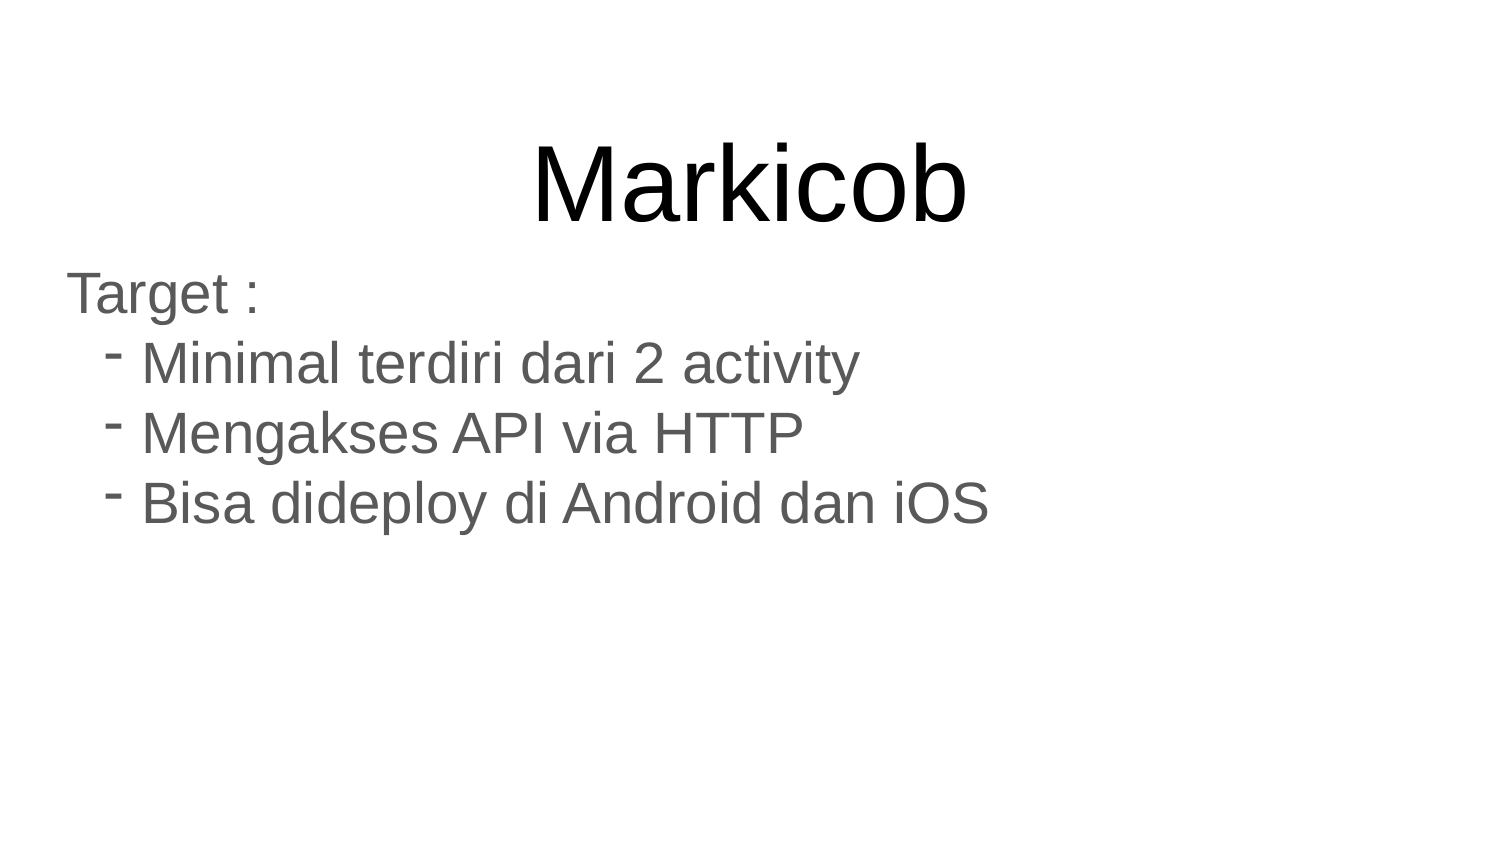

# Markicob
Target :
Minimal terdiri dari 2 activity
Mengakses API via HTTP
Bisa dideploy di Android dan iOS